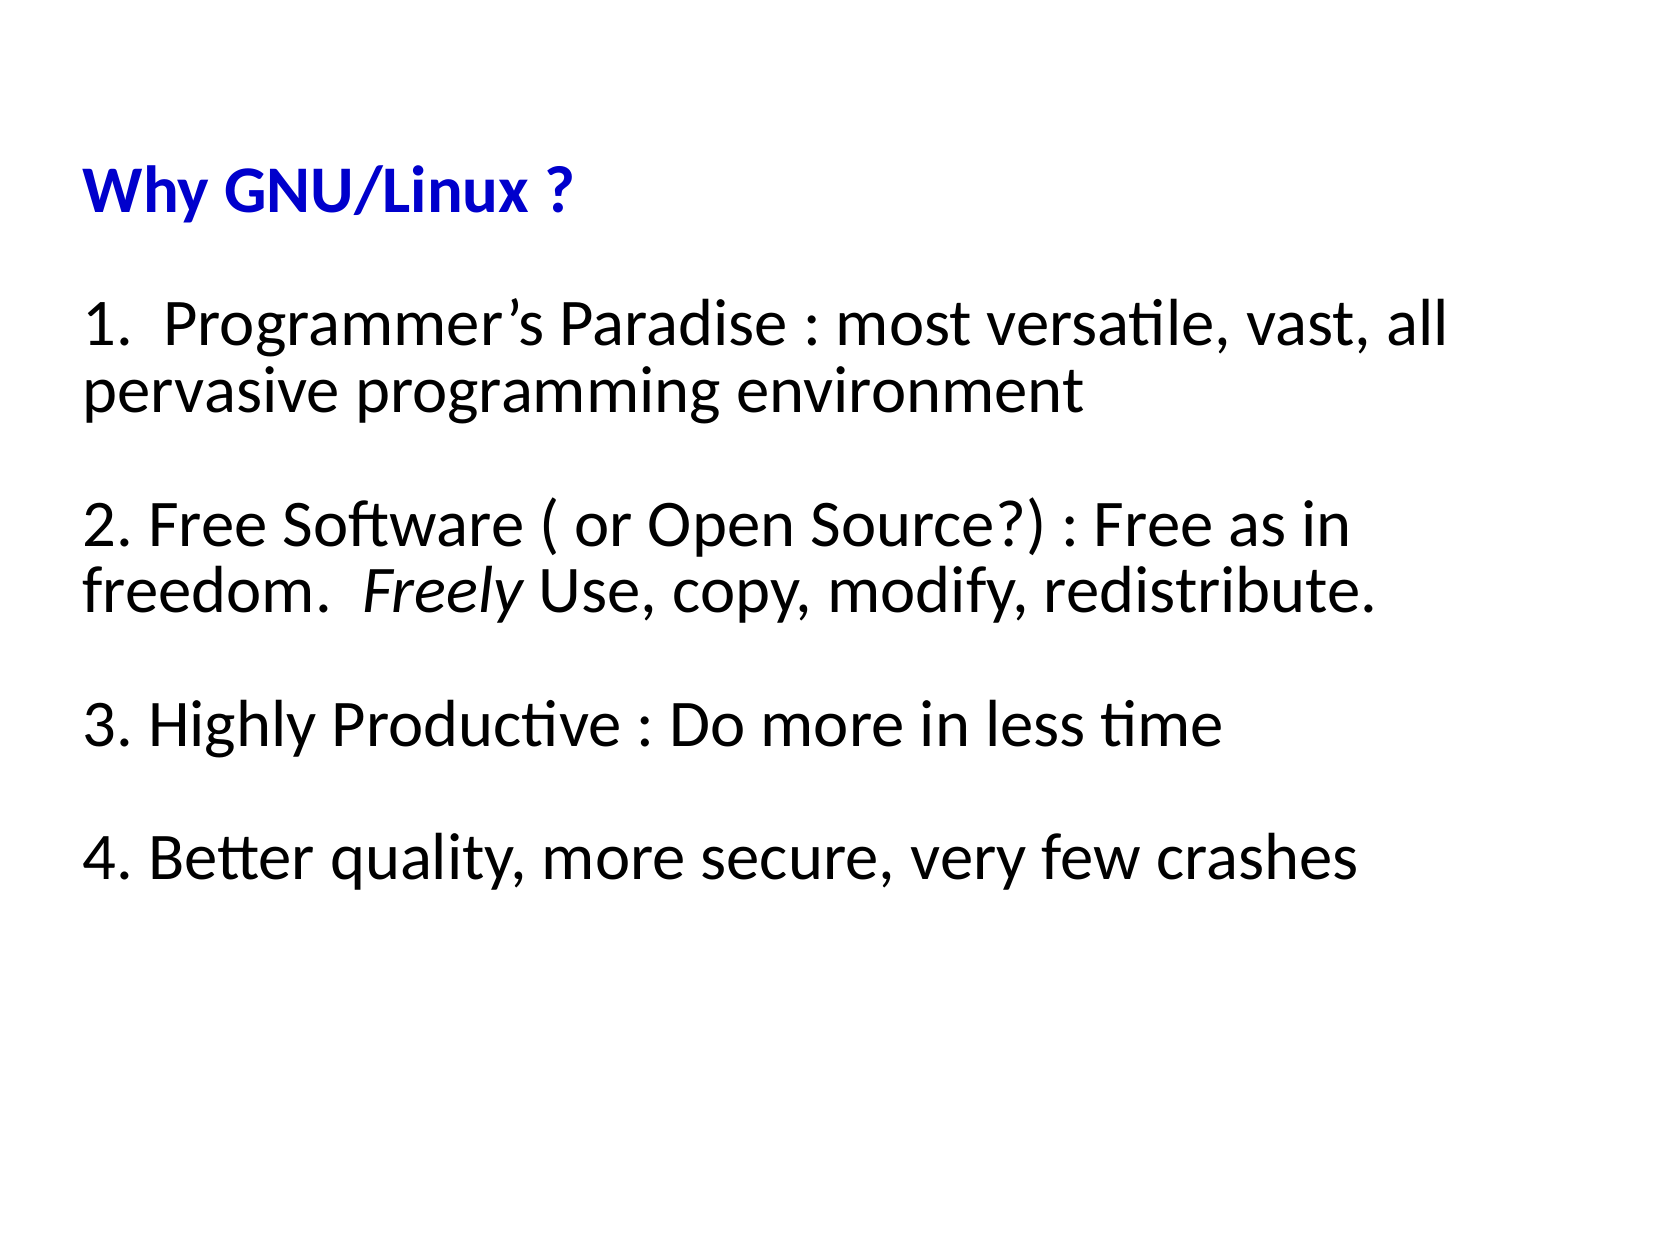

# Why GNU/Linux ?
1. Programmer’s Paradise : most versatile, vast, all pervasive programming environment
2. Free Software ( or Open Source?) : Free as in freedom. Freely Use, copy, modify, redistribute.
3. Highly Productive : Do more in less time
4. Better quality, more secure, very few crashes